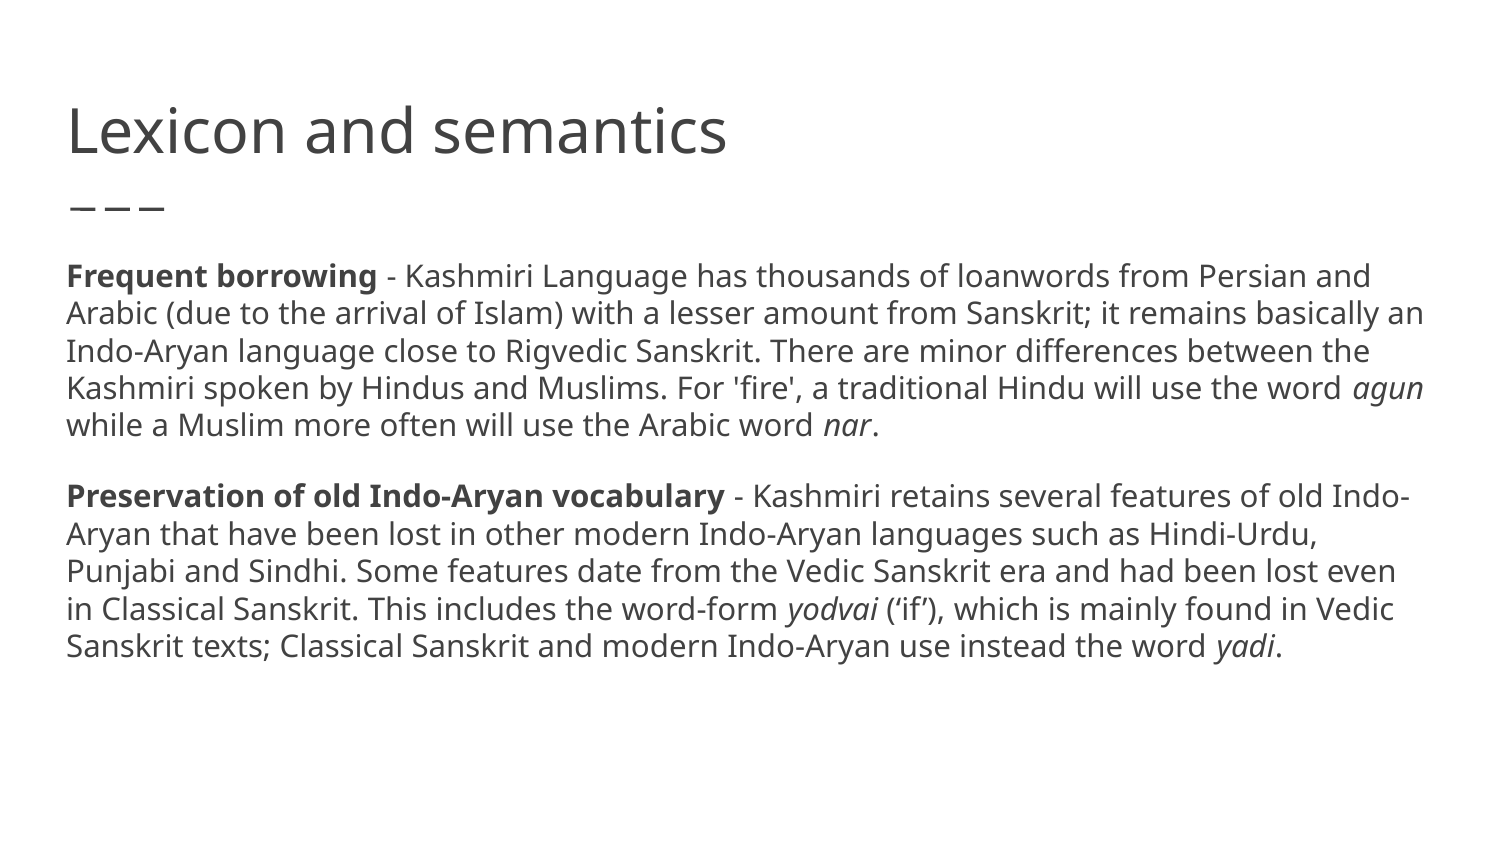

# Lexicon and semantics
Frequent borrowing - Kashmiri Language has thousands of loanwords from Persian and Arabic (due to the arrival of Islam) with a lesser amount from Sanskrit; it remains basically an Indo-Aryan language close to Rigvedic Sanskrit. There are minor differences between the Kashmiri spoken by Hindus and Muslims. For 'fire', a traditional Hindu will use the word agun while a Muslim more often will use the Arabic word nar.
Preservation of old Indo-Aryan vocabulary - Kashmiri retains several features of old Indo-Aryan that have been lost in other modern Indo-Aryan languages such as Hindi-Urdu, Punjabi and Sindhi. Some features date from the Vedic Sanskrit era and had been lost even in Classical Sanskrit. This includes the word-form yodvai (‘if’), which is mainly found in Vedic Sanskrit texts; Classical Sanskrit and modern Indo-Aryan use instead the word yadi.